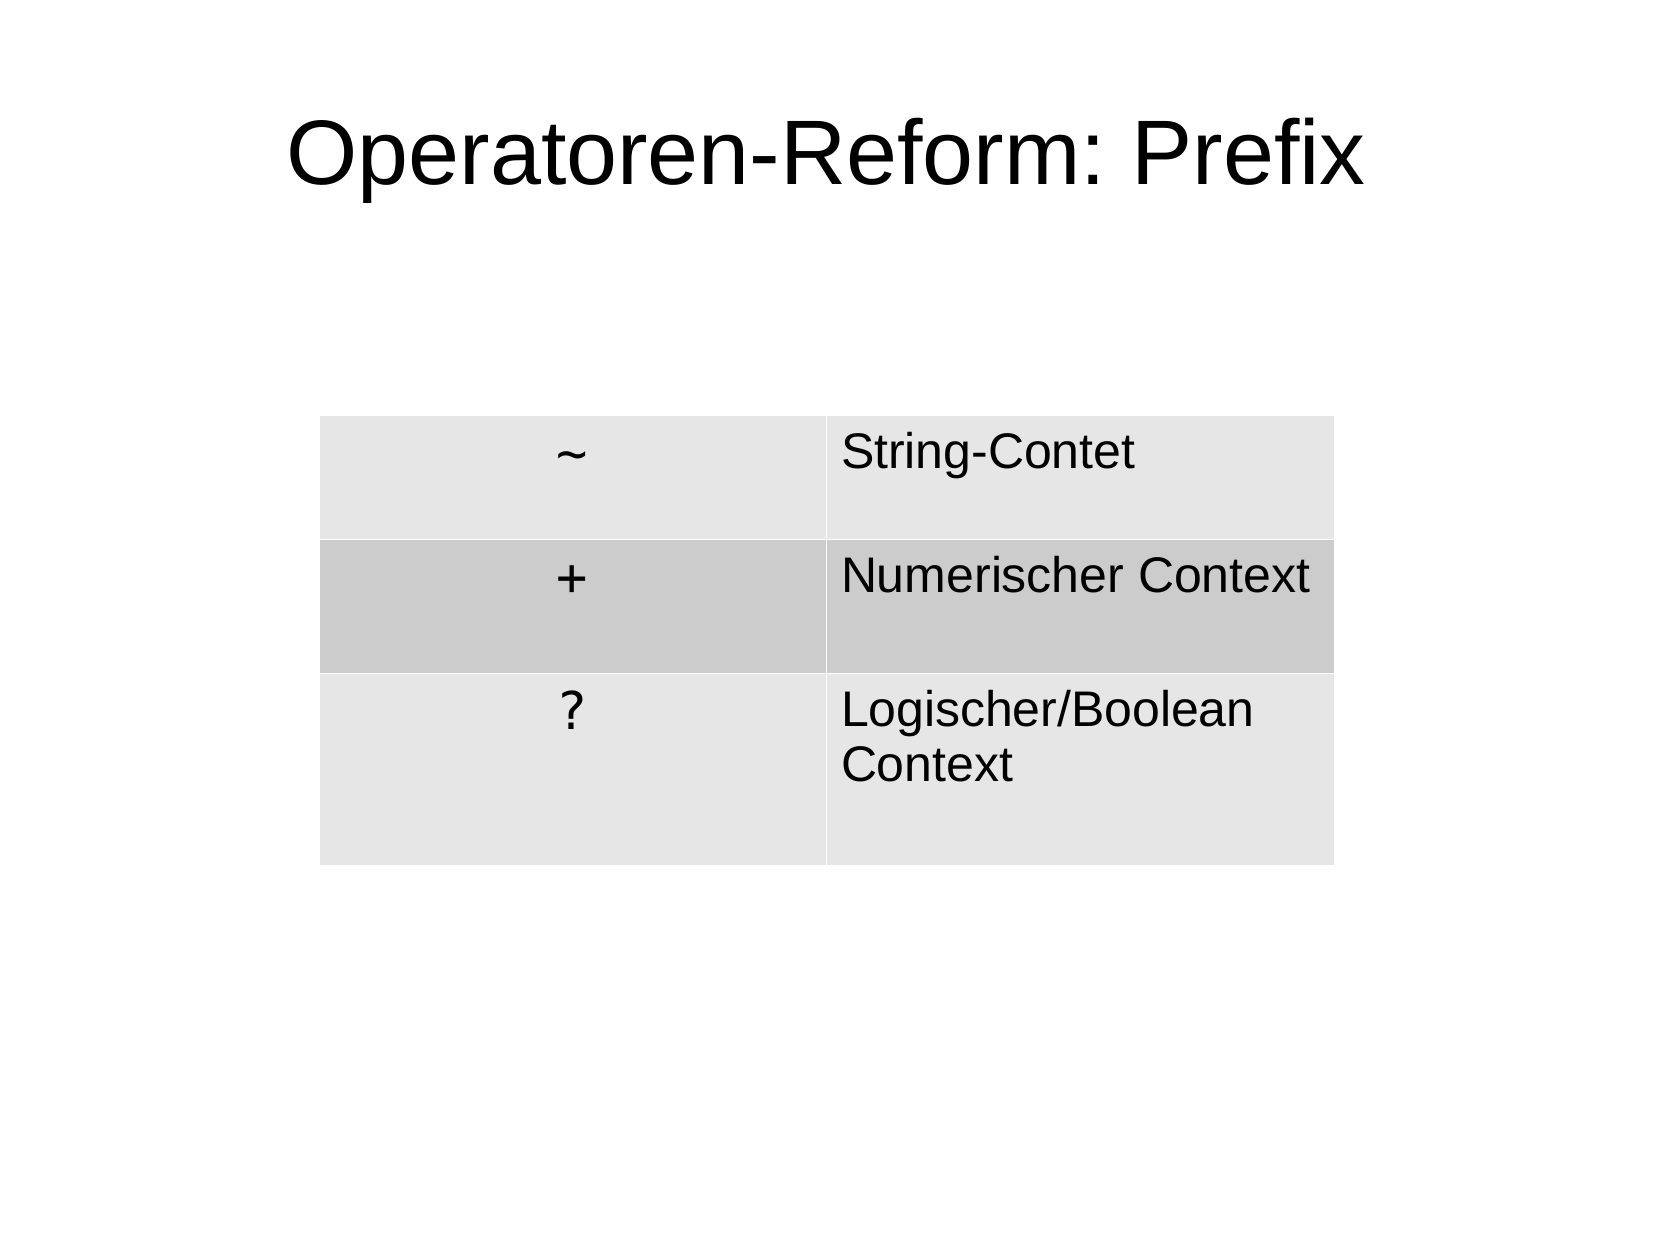

# Operatoren-Reform: Prefix
| ~ | String-Contet |
| --- | --- |
| + | Numerischer Context |
| ? | Logischer/Boolean Context |